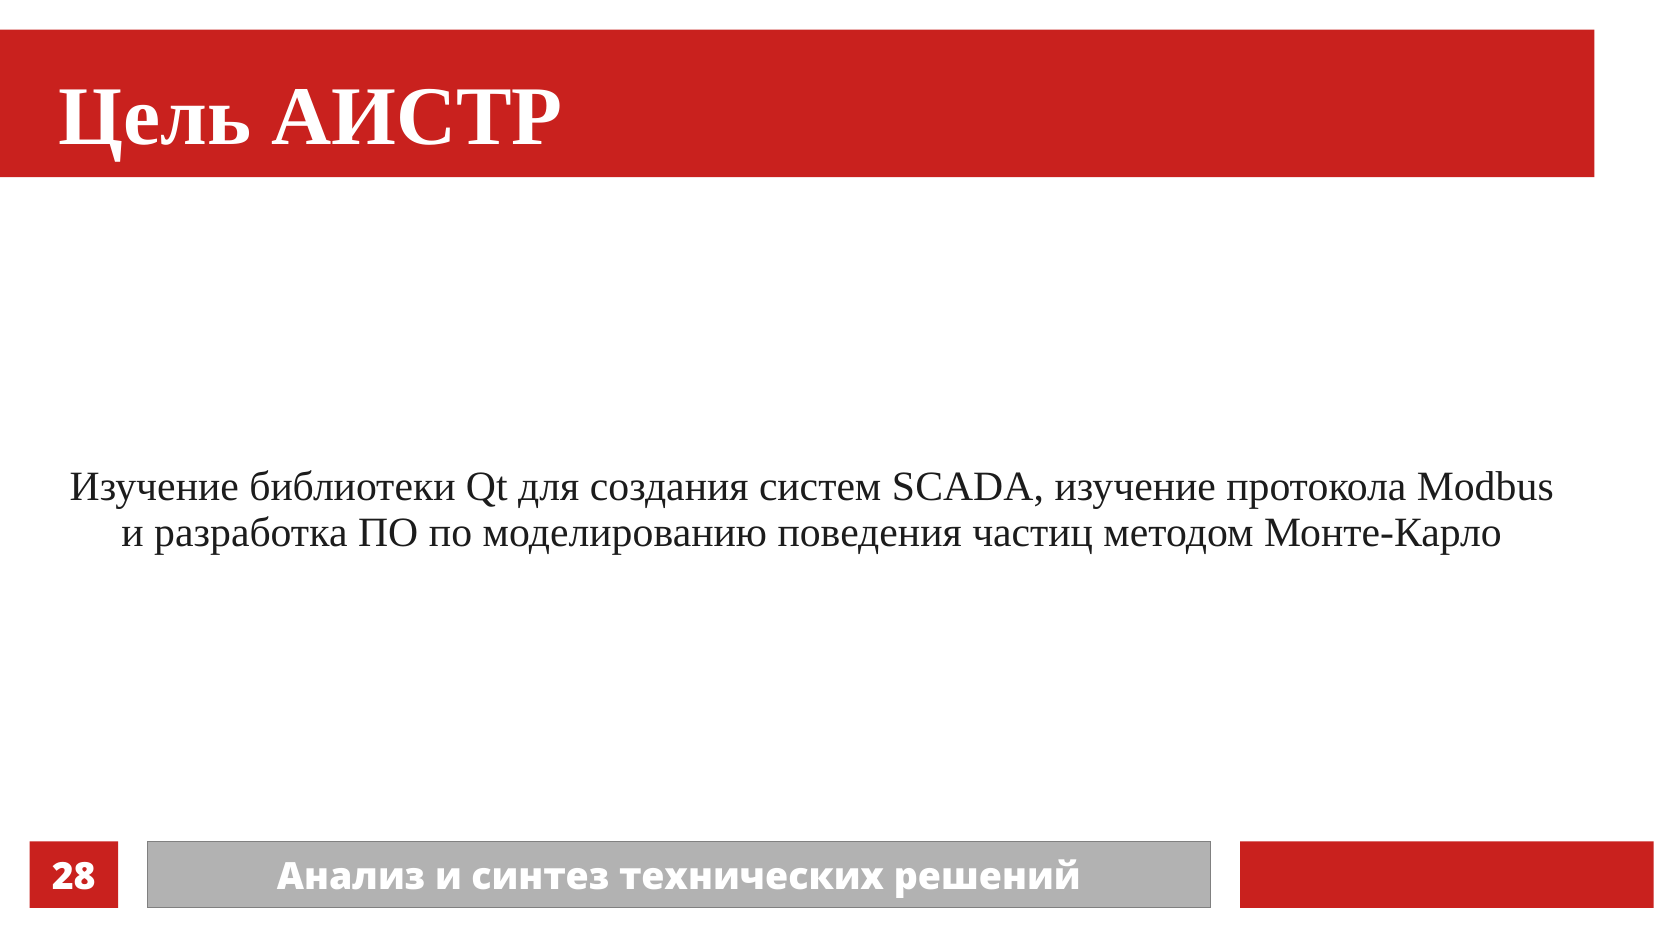

# Цель АИСТР
Изучение библиотеки Qt для создания систем SCADA, изучение протокола Modbus и разработка ПО по моделированию поведения частиц методом Монте-Карло
28
Анализ и синтез технических решений